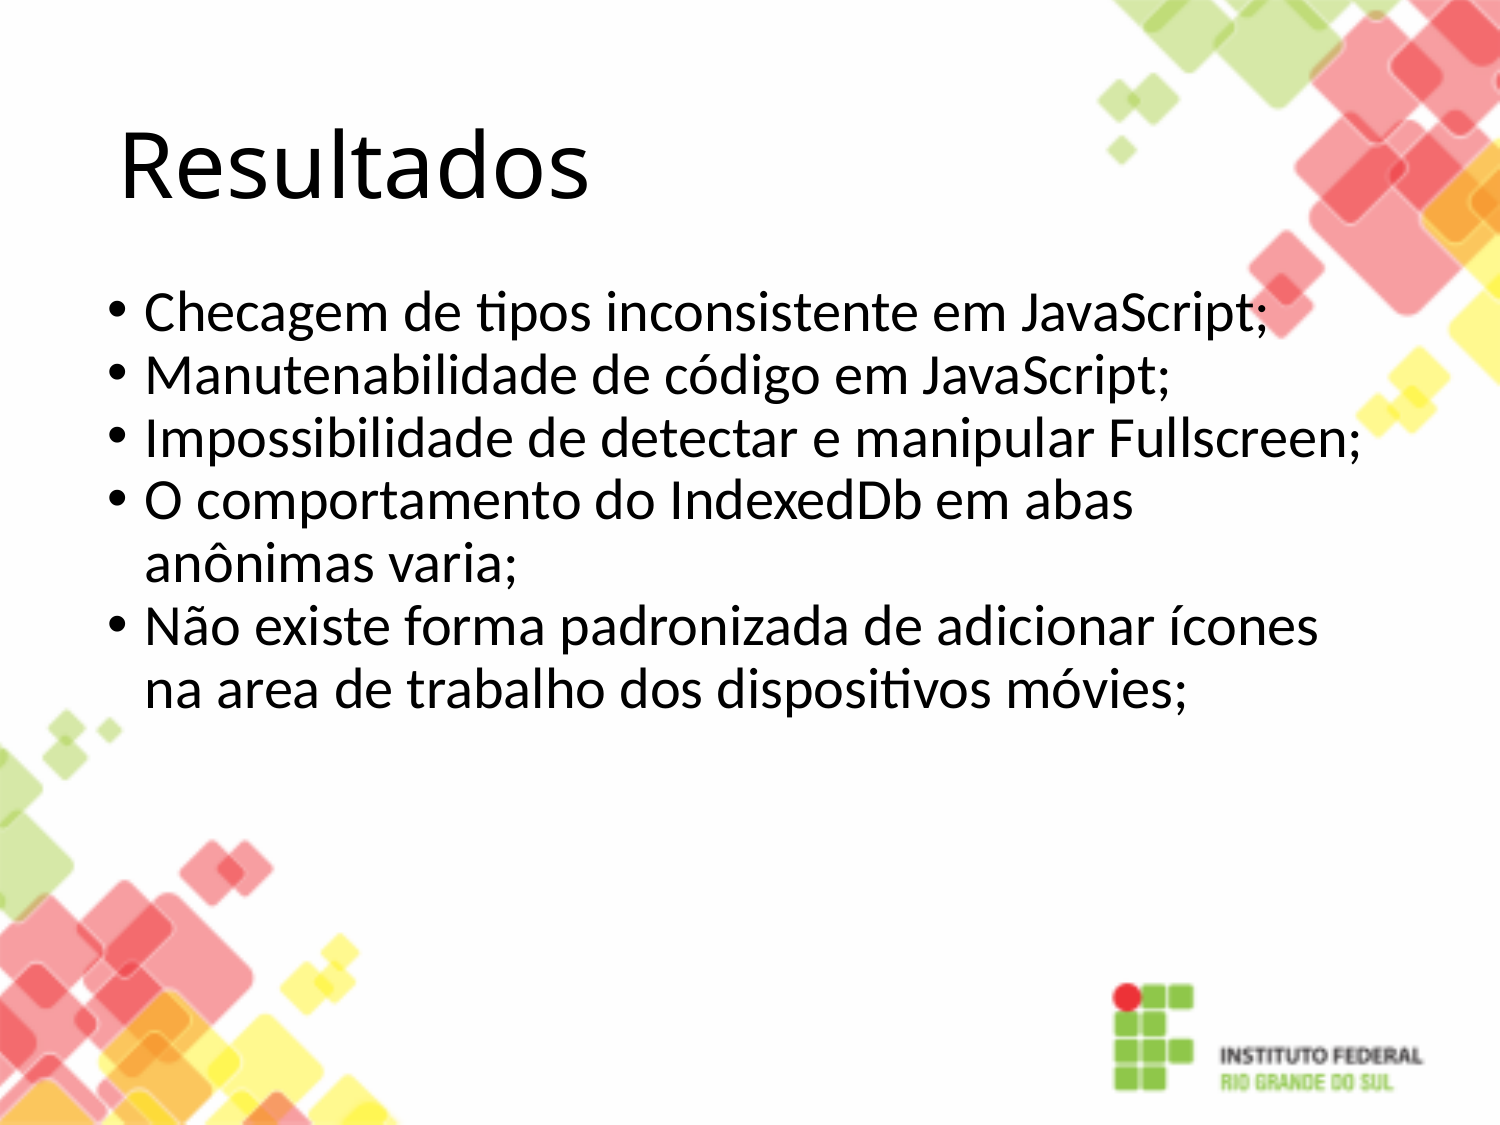

Resultados
Checagem de tipos inconsistente em JavaScript;
Manutenabilidade de código em JavaScript;
Impossibilidade de detectar e manipular Fullscreen;
O comportamento do IndexedDb em abas anônimas varia;
Não existe forma padronizada de adicionar ícones na area de trabalho dos dispositivos móvies;